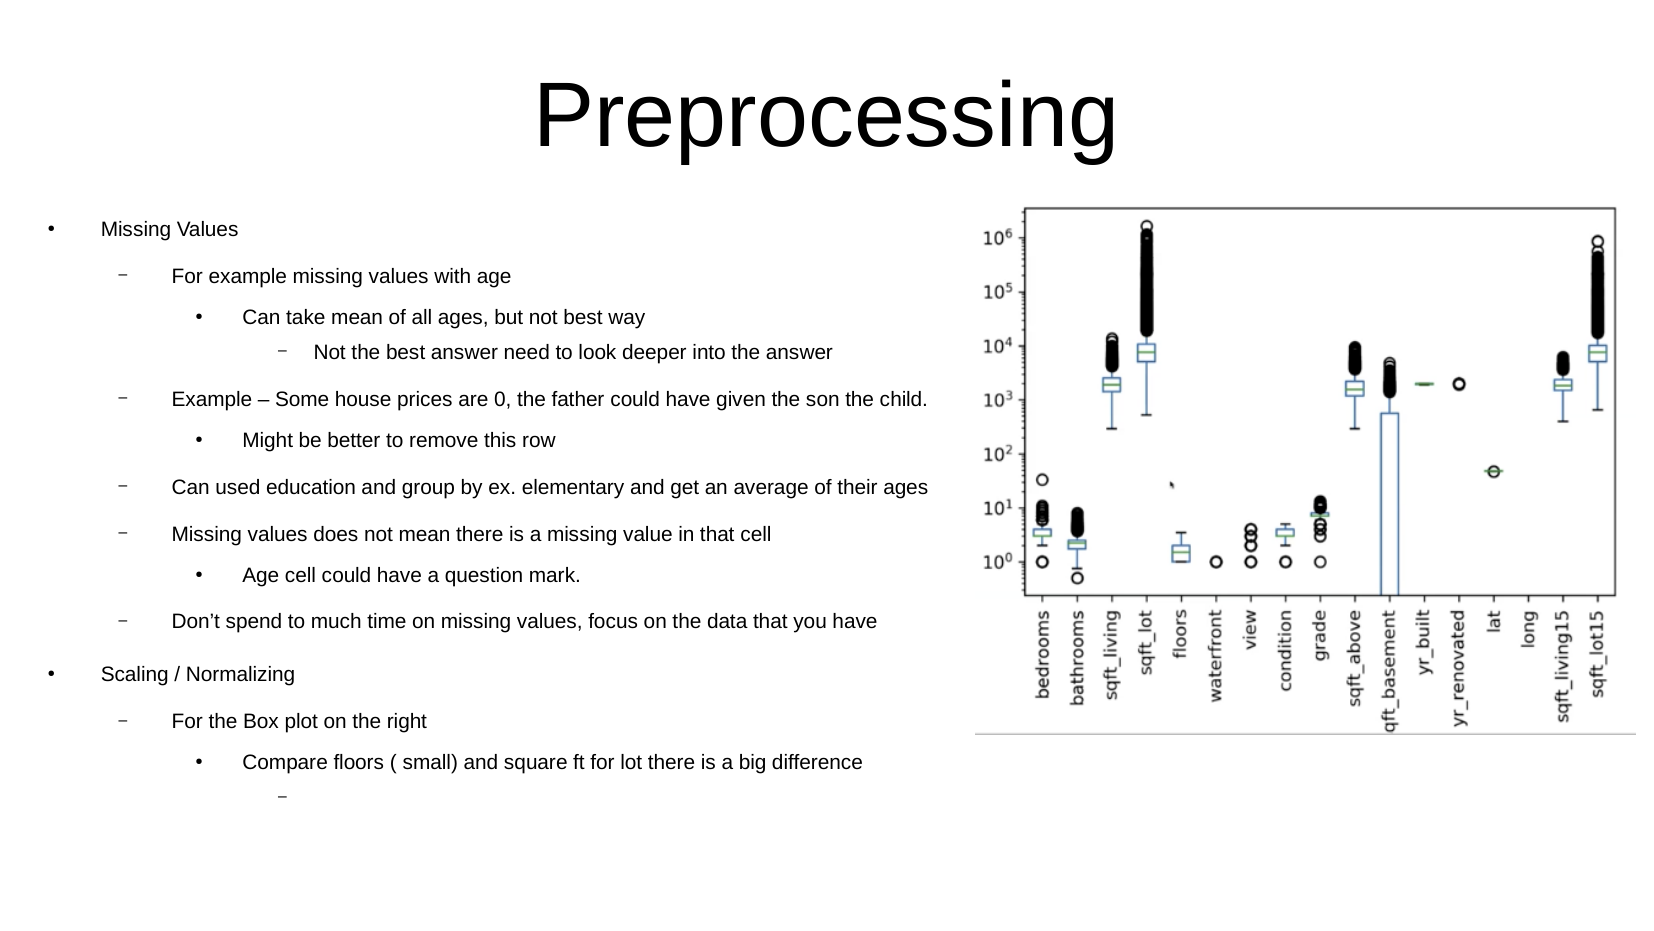

# Preprocessing
Missing Values
For example missing values with age
Can take mean of all ages, but not best way
Not the best answer need to look deeper into the answer
Example – Some house prices are 0, the father could have given the son the child.
Might be better to remove this row
Can used education and group by ex. elementary and get an average of their ages
Missing values does not mean there is a missing value in that cell
Age cell could have a question mark.
Don’t spend to much time on missing values, focus on the data that you have
Scaling / Normalizing
For the Box plot on the right
Compare floors ( small) and square ft for lot there is a big difference